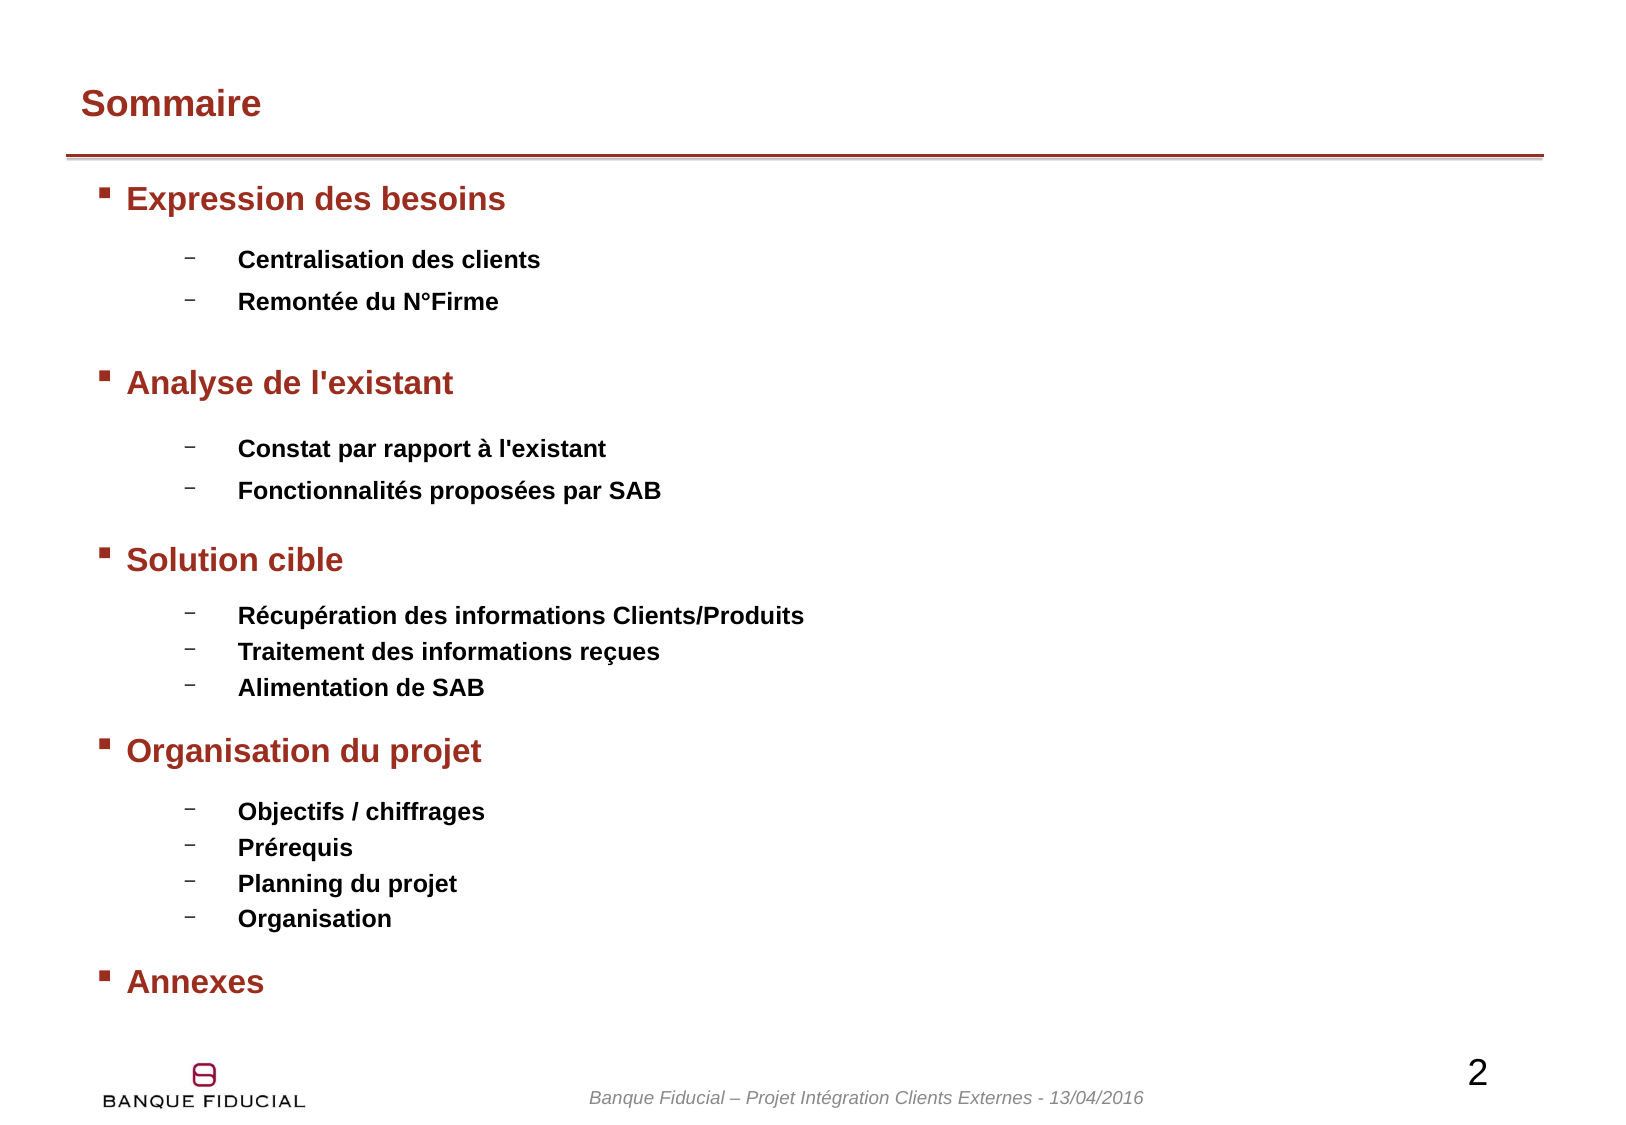

Sommaire
# Expression des besoins
Centralisation des clients
Remontée du N°Firme
Analyse de l'existant
Constat par rapport à l'existant
Fonctionnalités proposées par SAB
Solution cible
Récupération des informations Clients/Produits
Traitement des informations reçues
Alimentation de SAB
Organisation du projet
Objectifs / chiffrages
Prérequis
Planning du projet
Organisation
Annexes